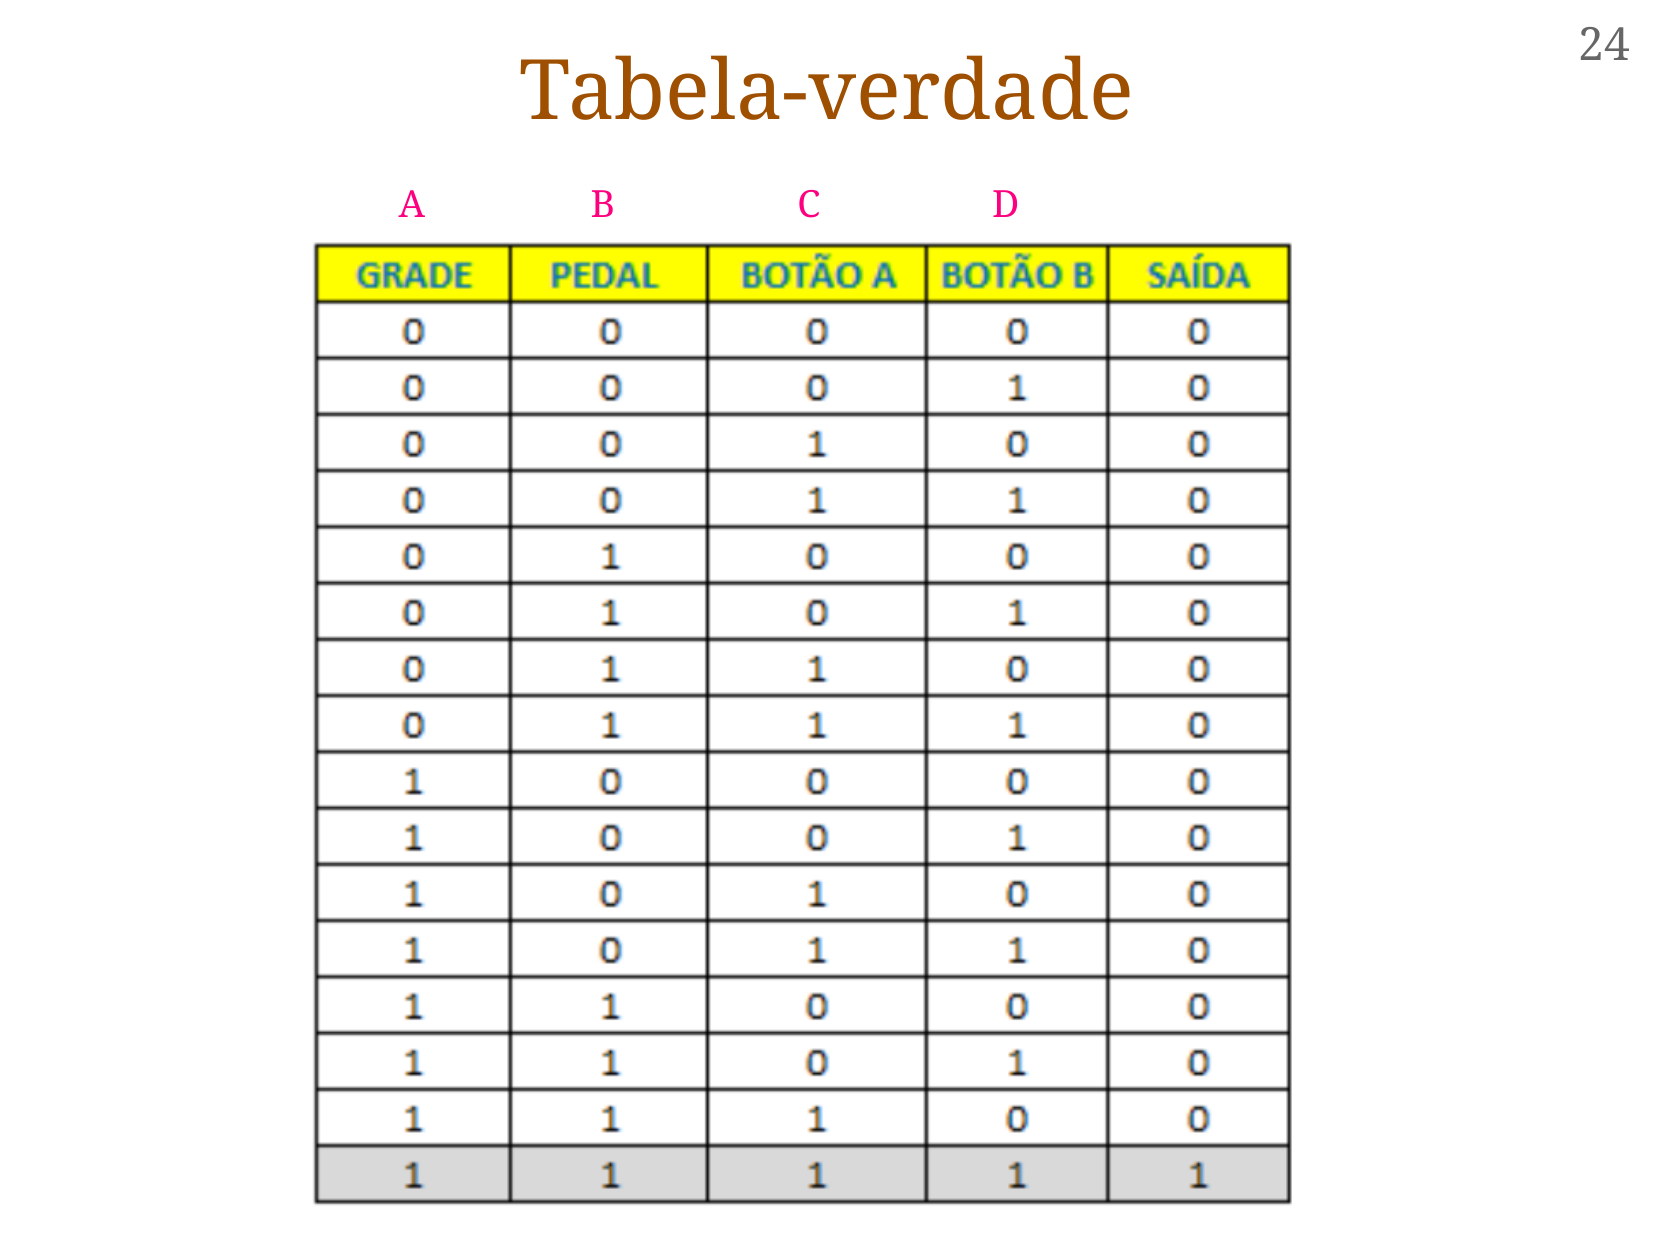

24
# Tabela-verdade
A
B
C
D